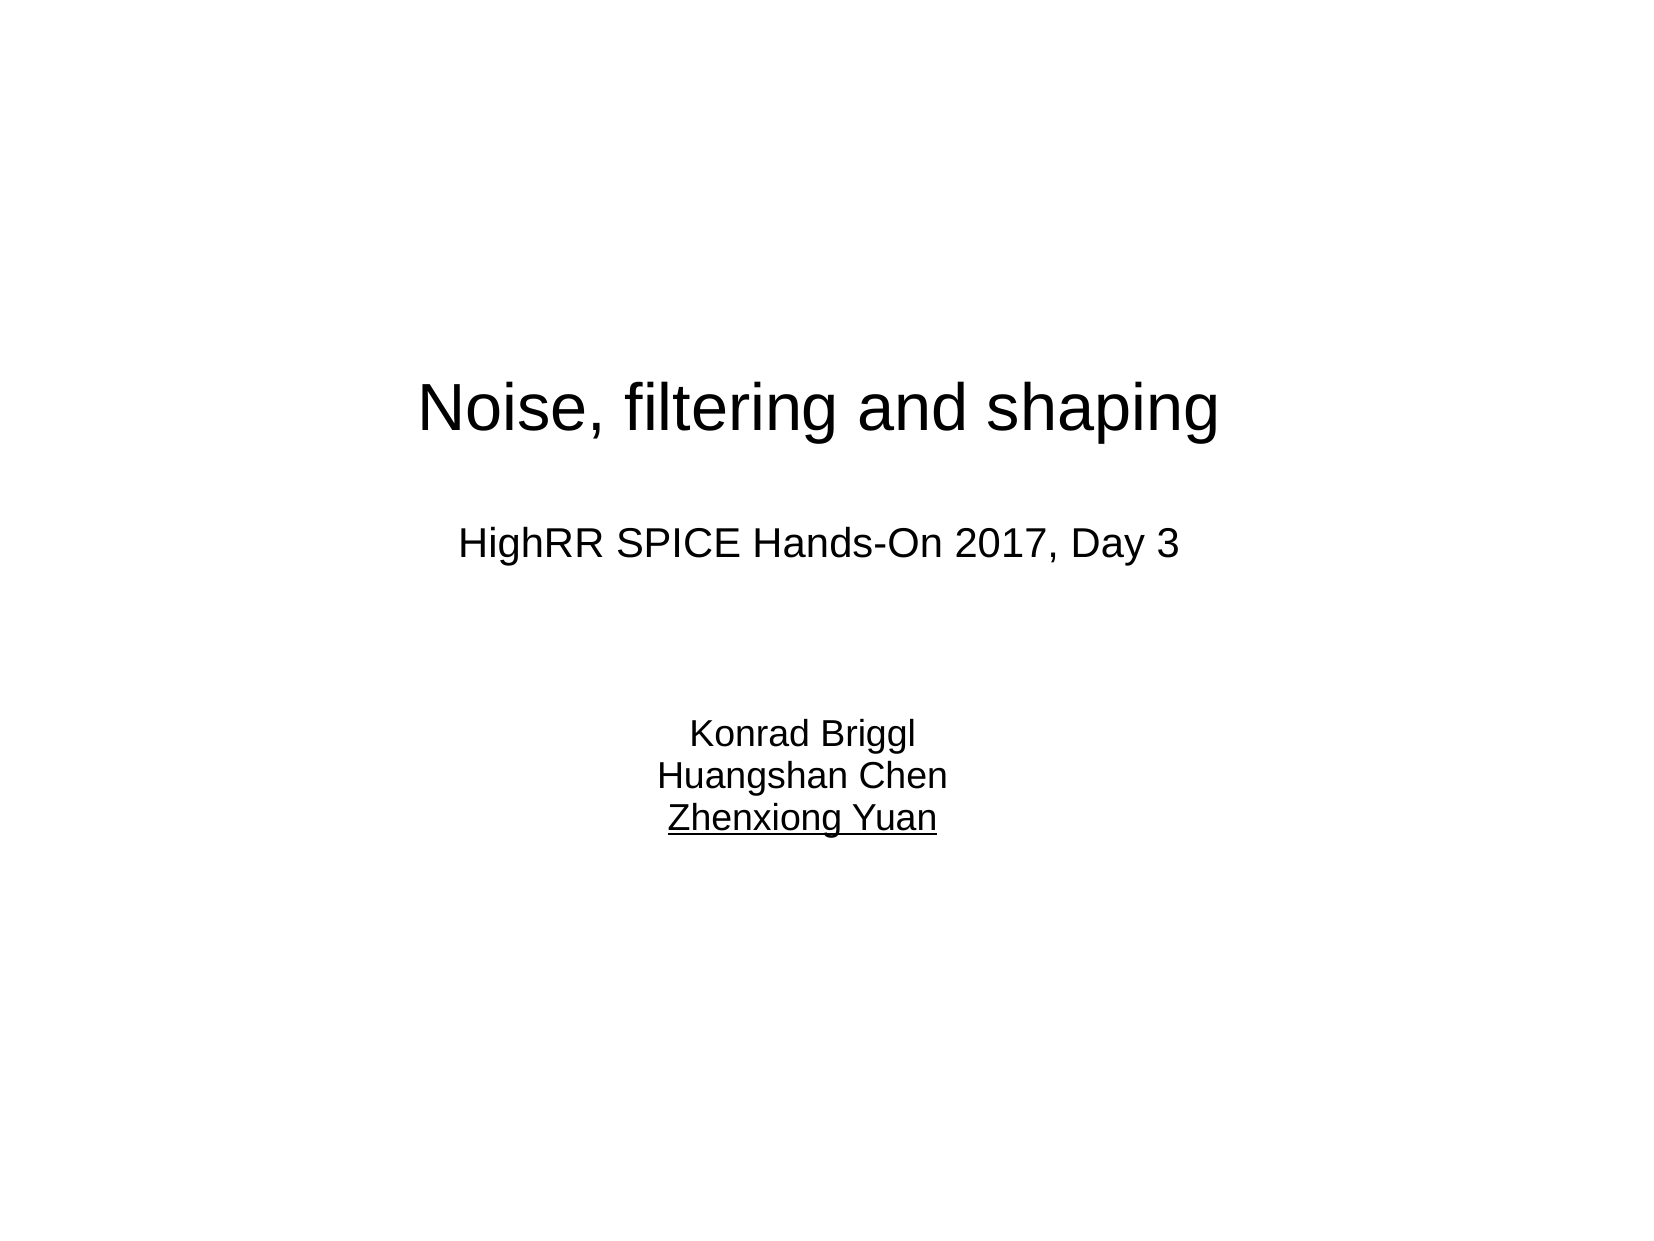

# Noise, filtering and shaping
HighRR SPICE Hands-On 2017, Day 3
Konrad Briggl
Huangshan Chen
Zhenxiong Yuan